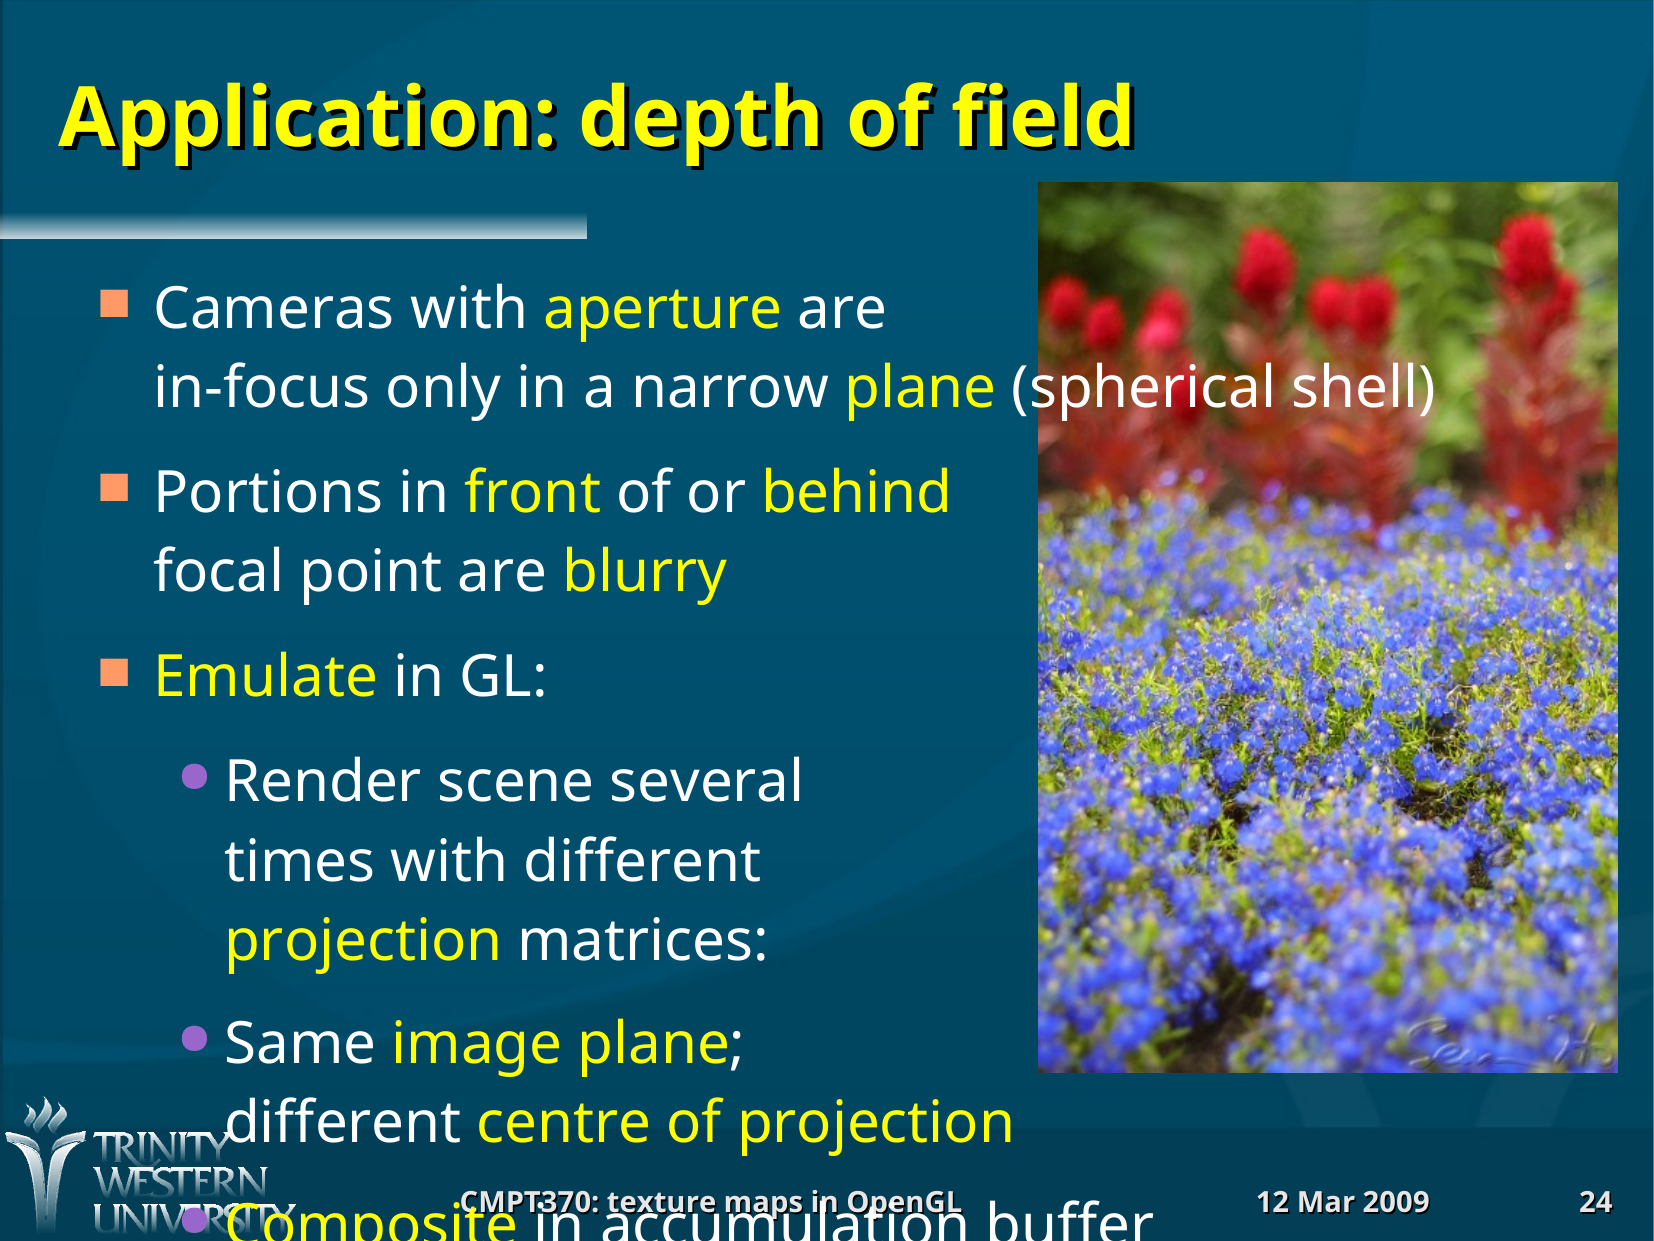

# Application: depth of field
Cameras with aperture are
in-focus only in a narrow plane (spherical shell)
Portions in front of or behind
focal point are blurry
Emulate in GL:
Render scene several
times with different
projection matrices:
Same image plane;
different centre of projection
Composite in accumulation buffer
CMPT370: texture maps in OpenGL
12 Mar 2009
24